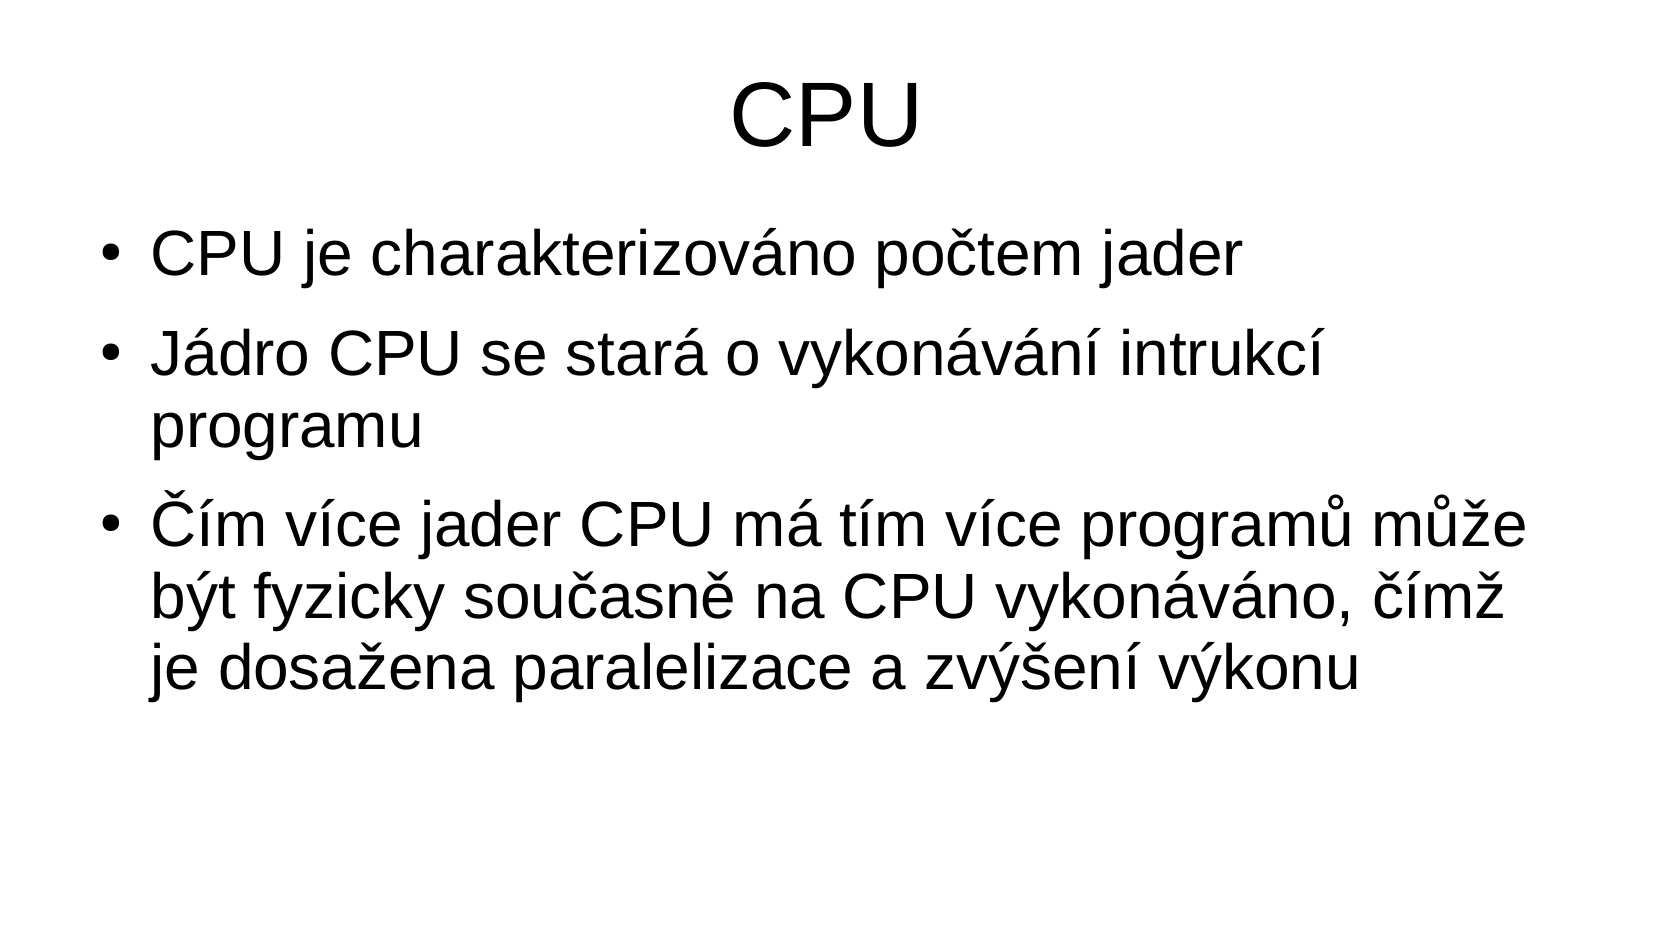

# CPU
CPU je charakterizováno počtem jader
Jádro CPU se stará o vykonávání intrukcí programu
Čím více jader CPU má tím více programů může být fyzicky současně na CPU vykonáváno, čímž je dosažena paralelizace a zvýšení výkonu